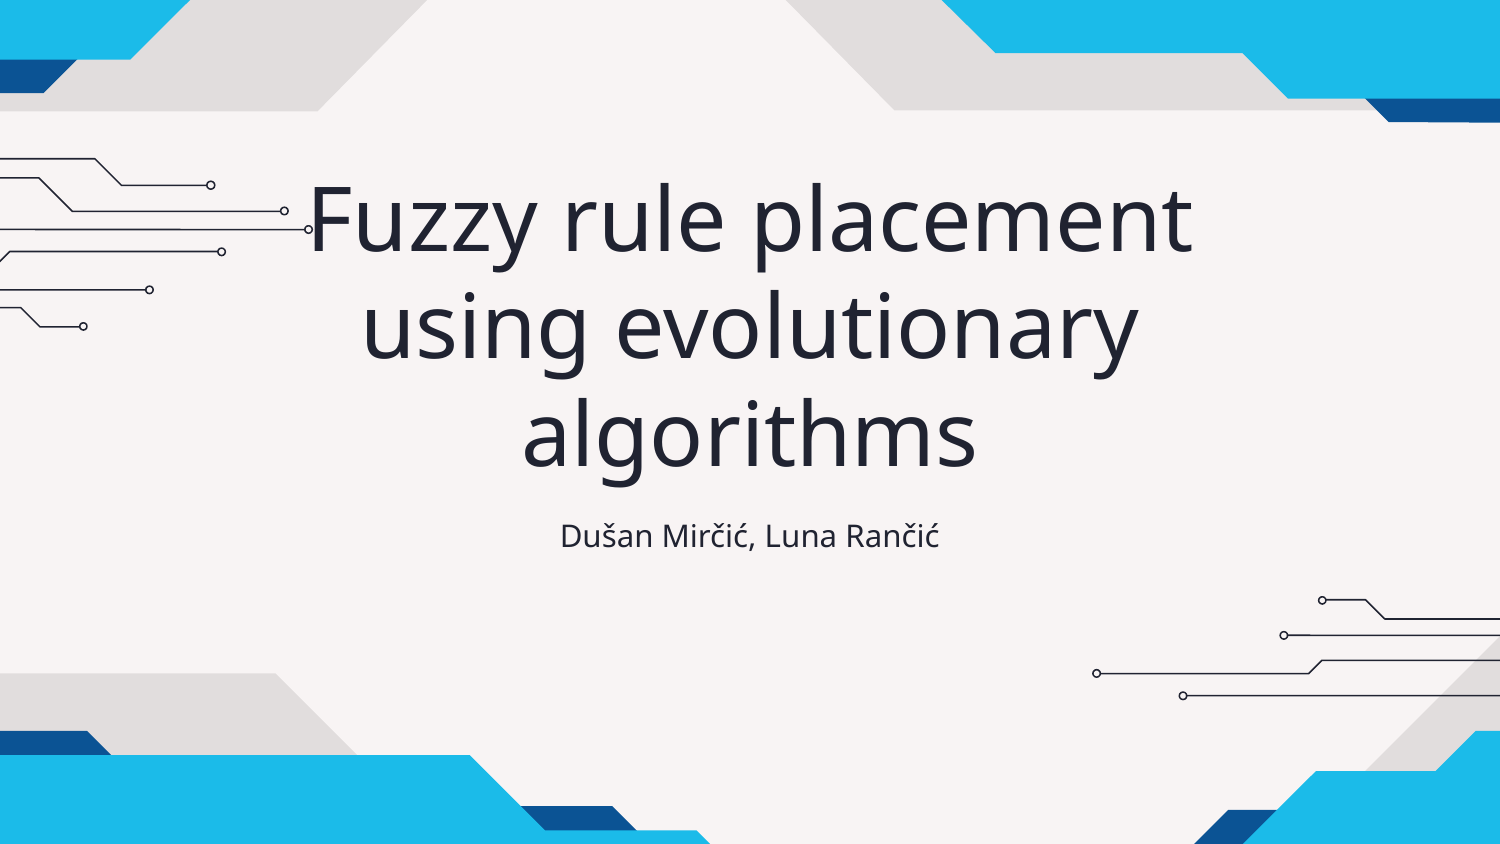

Fuzzy rule placement using evolutionary algorithms
# Dušan Mirčić, Luna Rančić